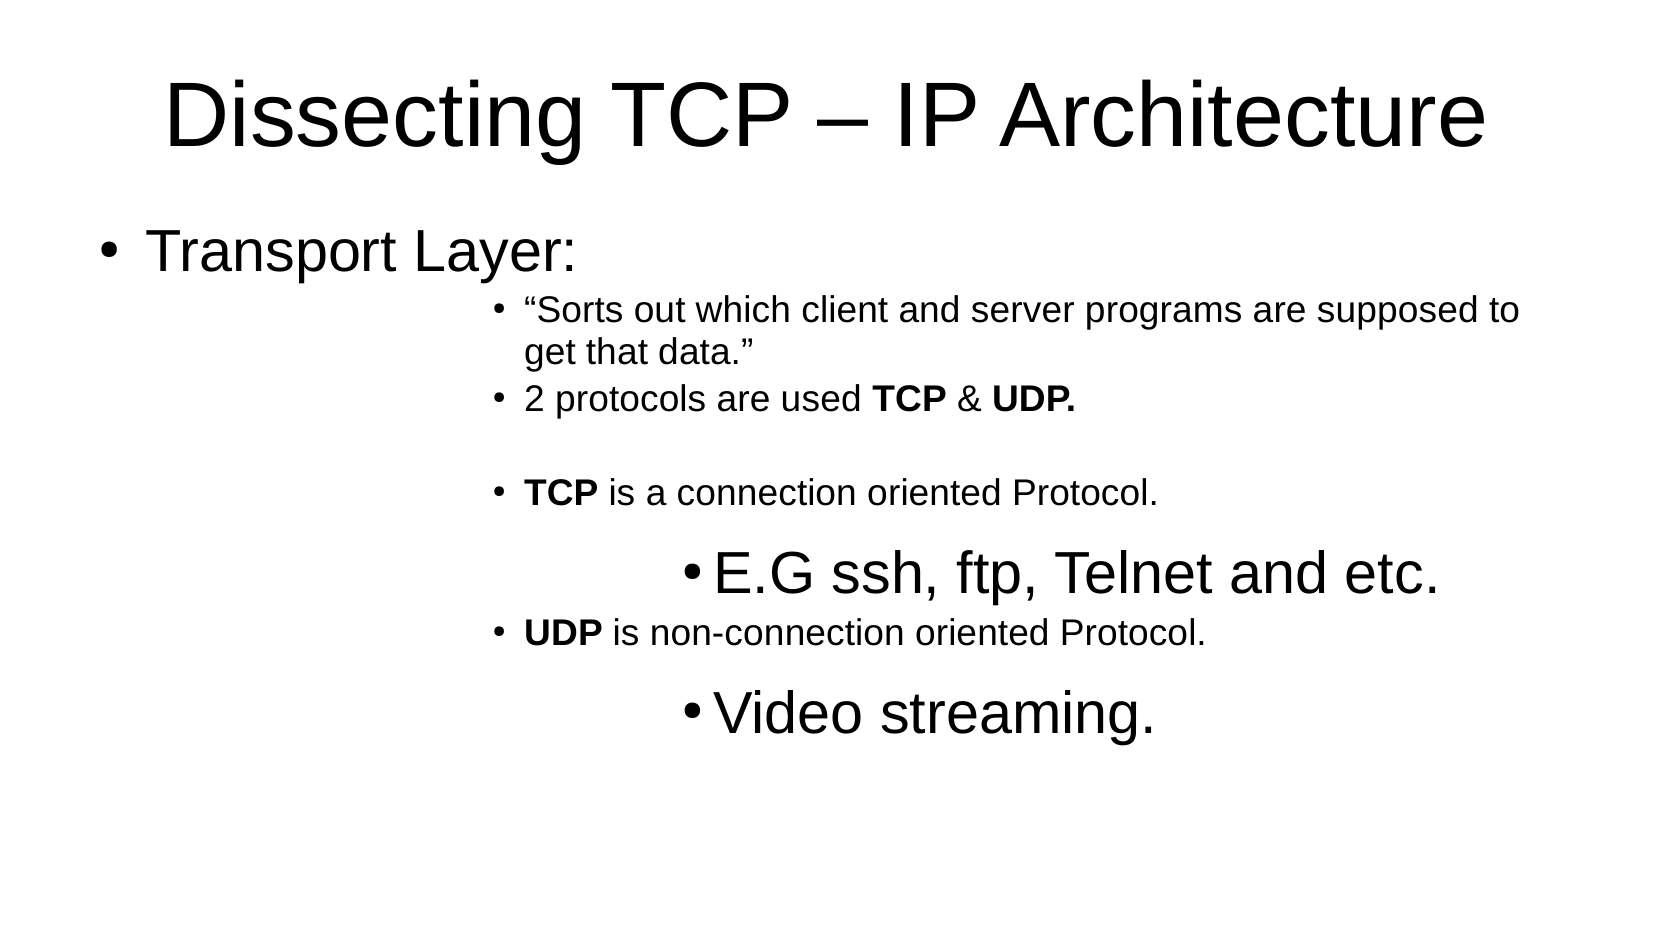

# Dissecting TCP – IP Architecture
Transport Layer:
“Sorts out which client and server programs are supposed to get that data.”
2 protocols are used TCP & UDP.
TCP is a connection oriented Protocol.
E.G ssh, ftp, Telnet and etc.
UDP is non-connection oriented Protocol.
Video streaming.